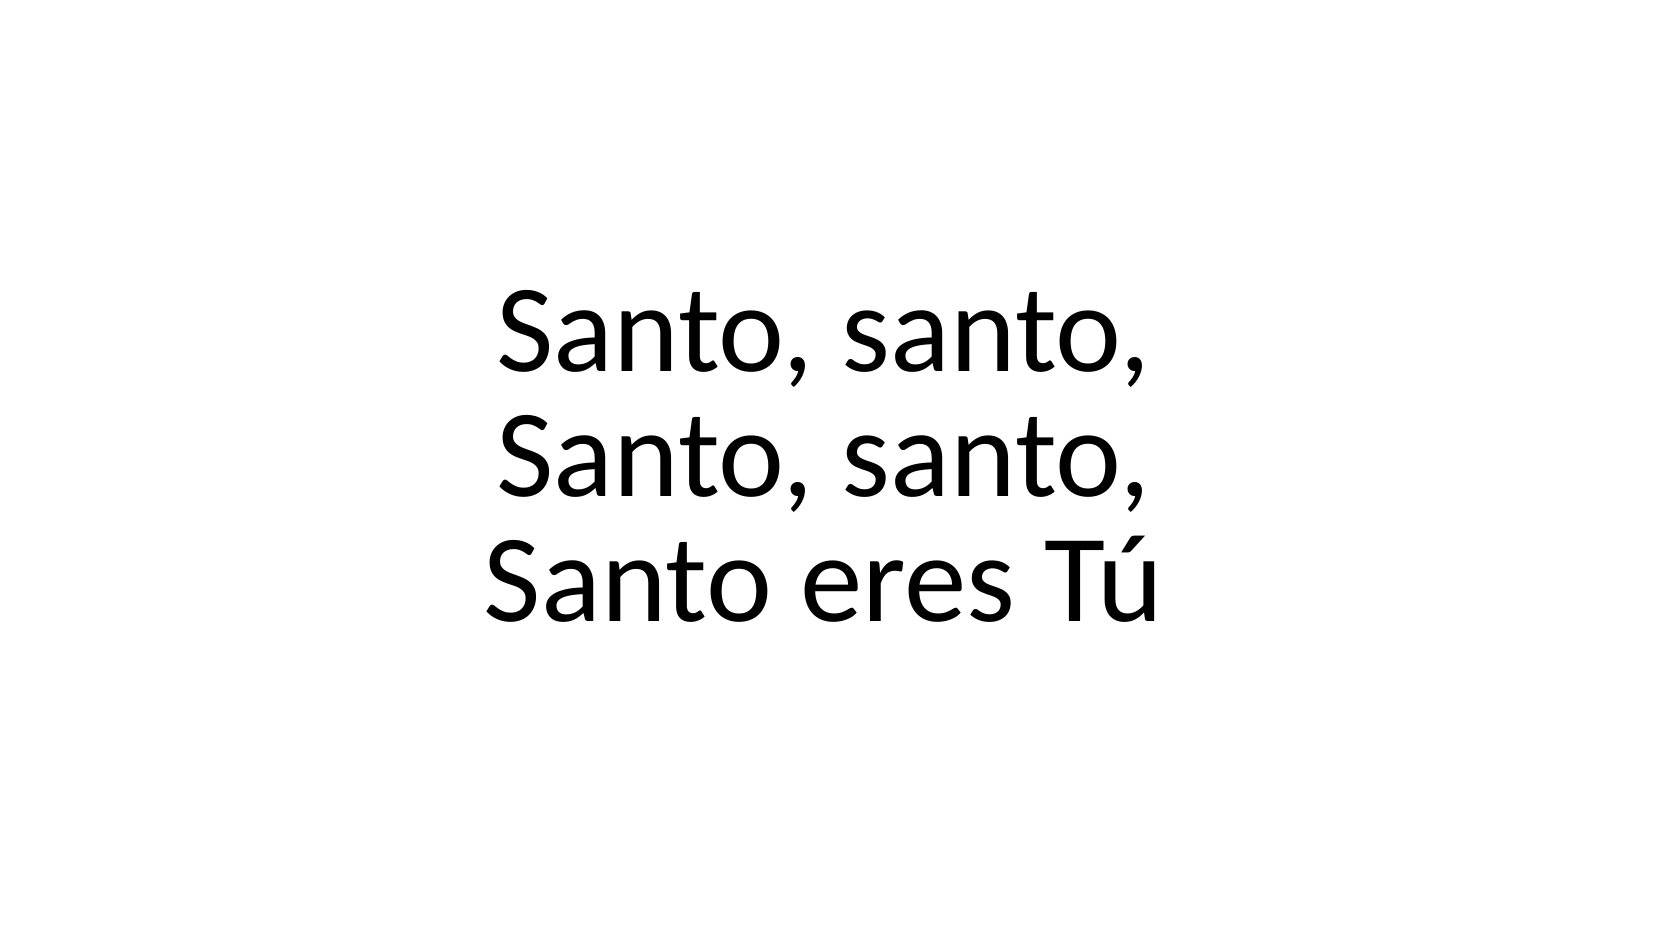

# Santo, santo, Santo, santo, Santo eres Tú